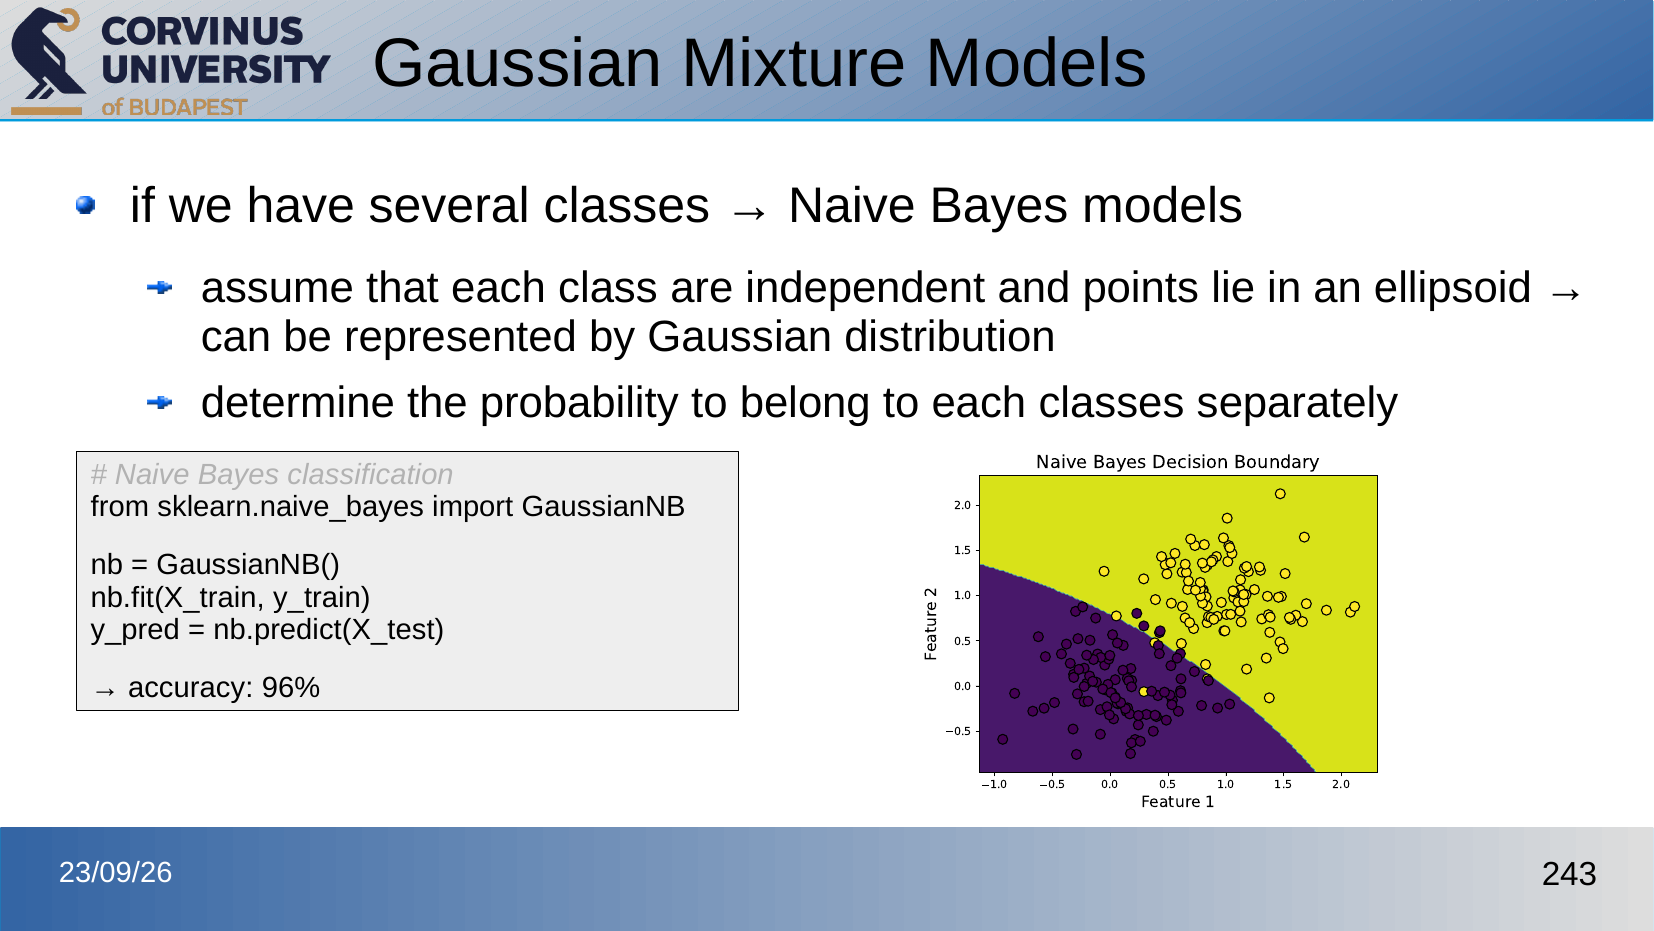

# Gaussian Mixture Models
if we have several classes → Naive Bayes models
assume that each class are independent and points lie in an ellipsoid → can be represented by Gaussian distribution
determine the probability to belong to each classes separately
# Naive Bayes classification from sklearn.naive_bayes import GaussianNB
nb = GaussianNB()
nb.fit(X_train, y_train)
y_pred = nb.predict(X_test)
→ accuracy: 96%